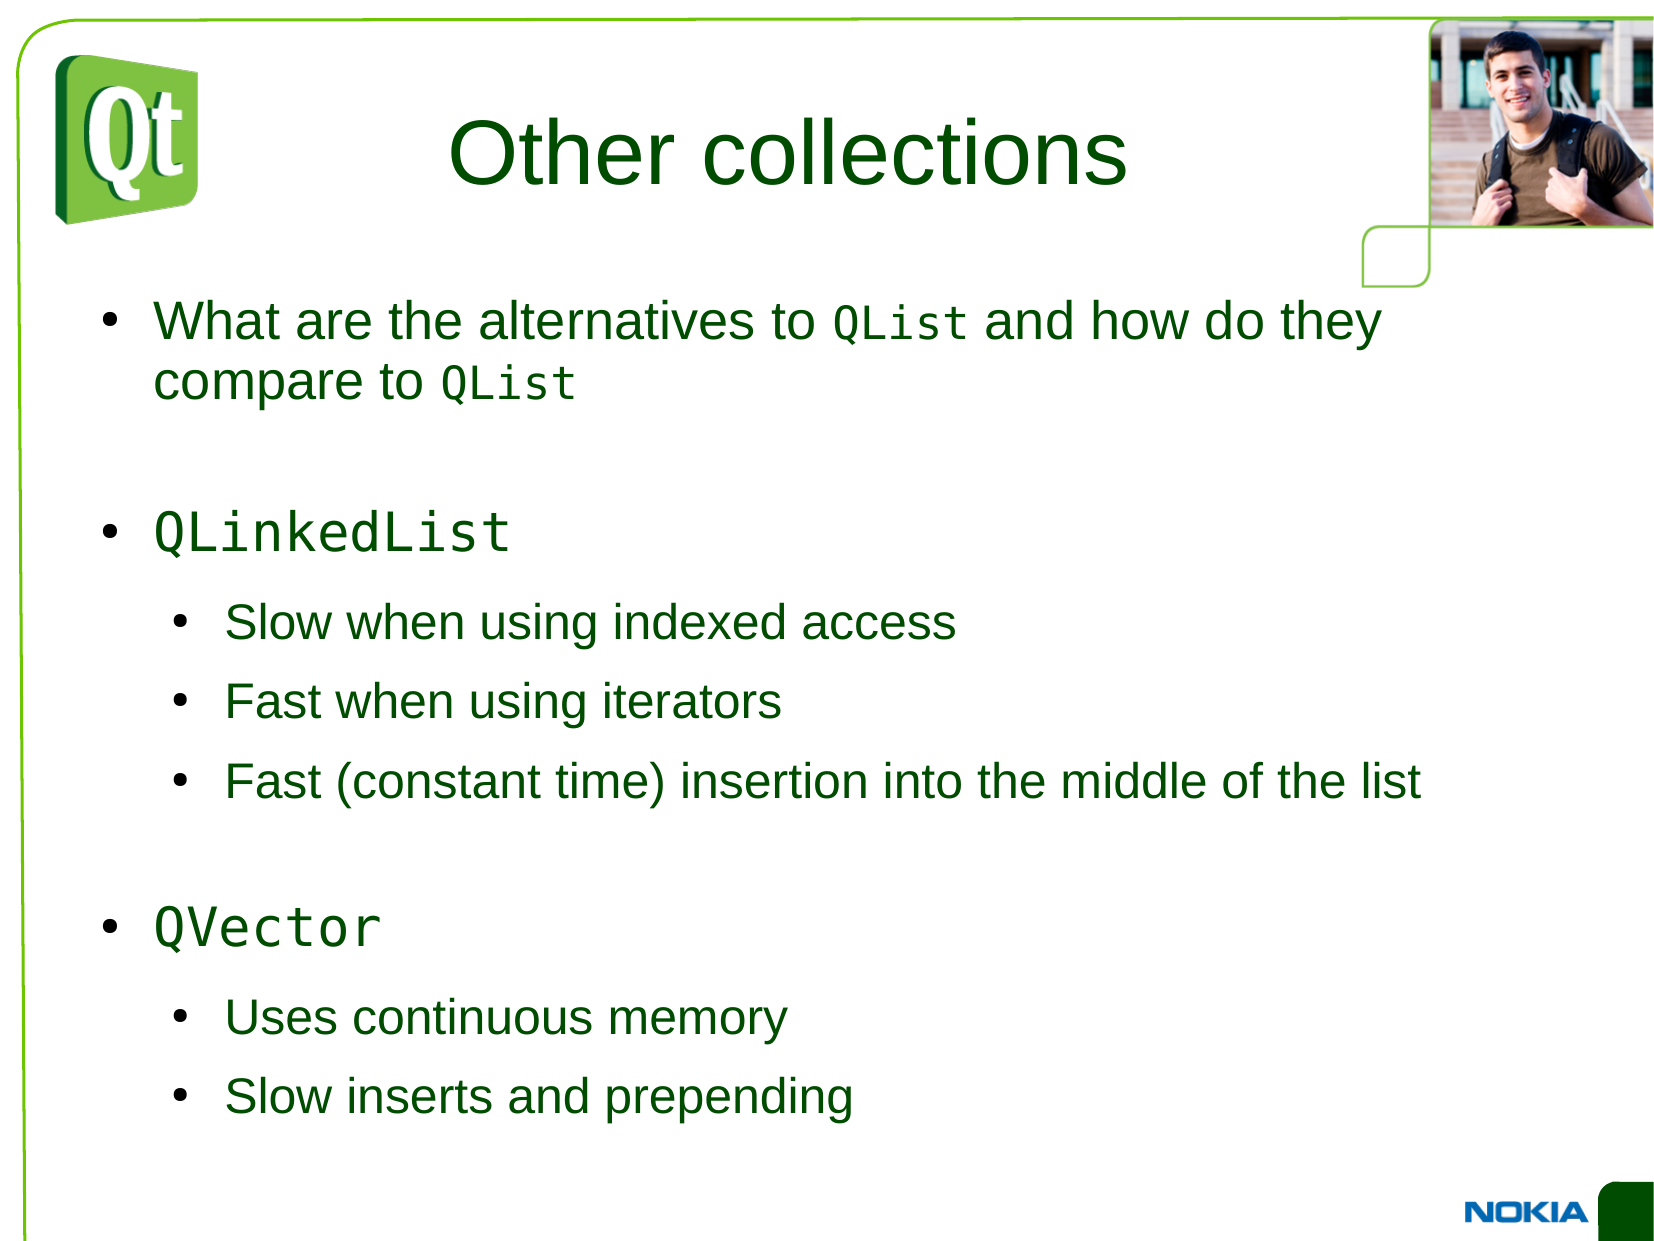

# Other collections
What are the alternatives to QList and how do they compare to QList
QLinkedList
Slow when using indexed access
Fast when using iterators
Fast (constant time) insertion into the middle of the list
QVector
Uses continuous memory
Slow inserts and prepending